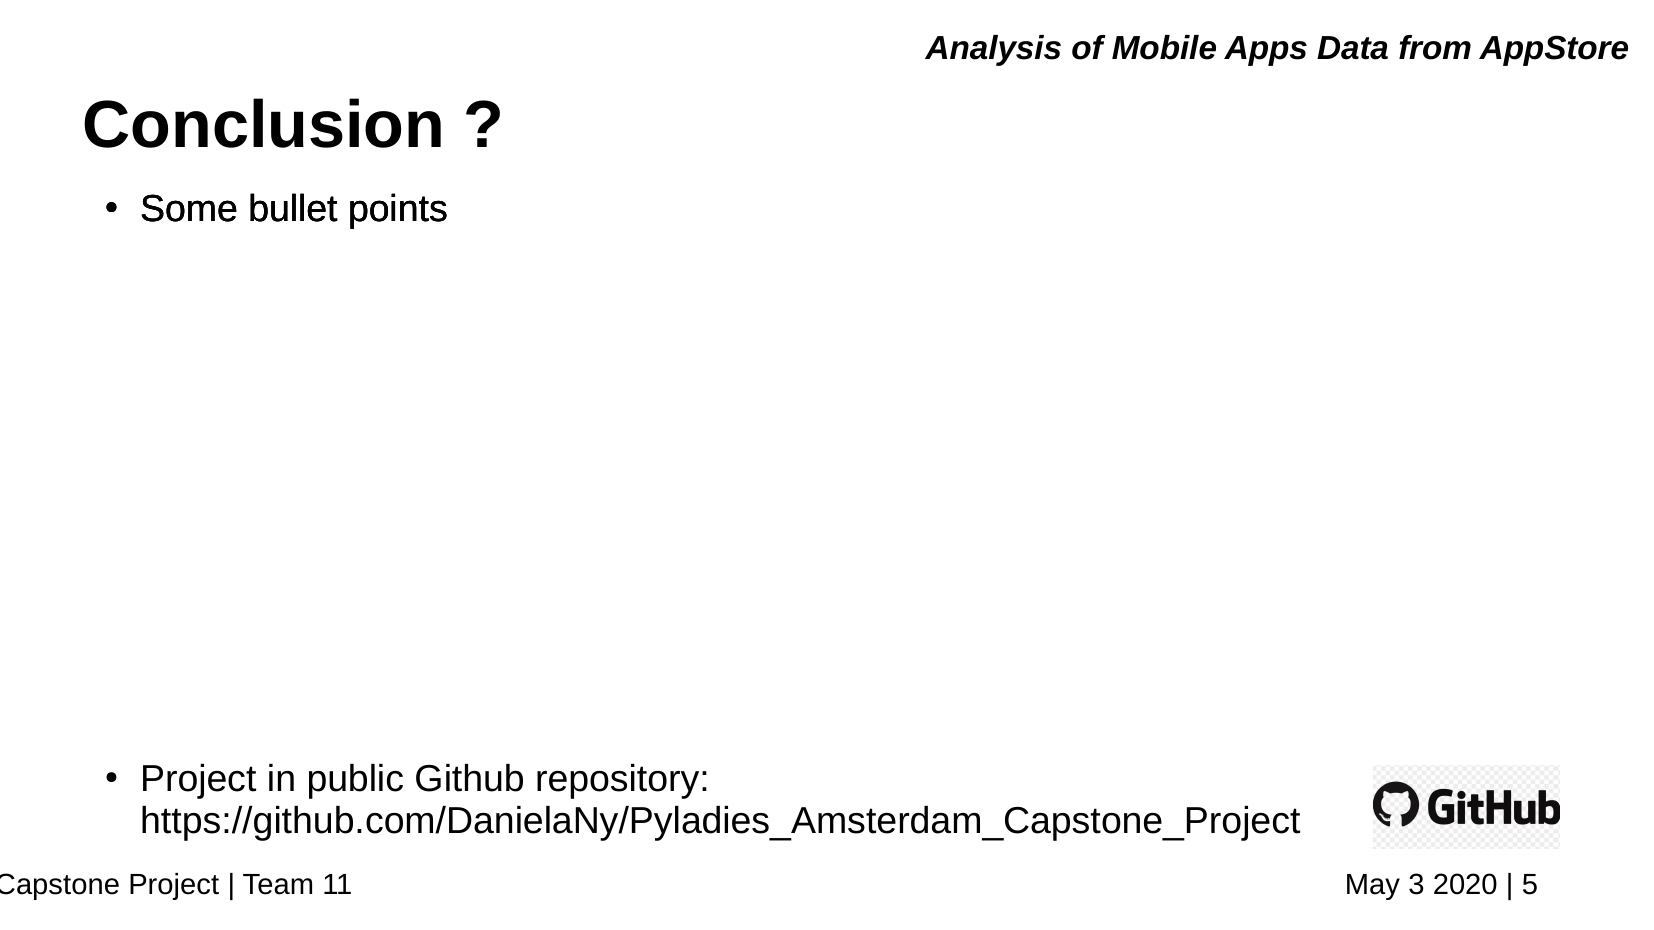

# Analysis of Mobile Apps Data from AppStore
Conclusion ?
Some bullet points
Some bullet points
Some bullet points
Project in public Github repository: https://github.com/DanielaNy/Pyladies_Amsterdam_Capstone_Project
Capstone Project | Team 11														May 3 2020 |